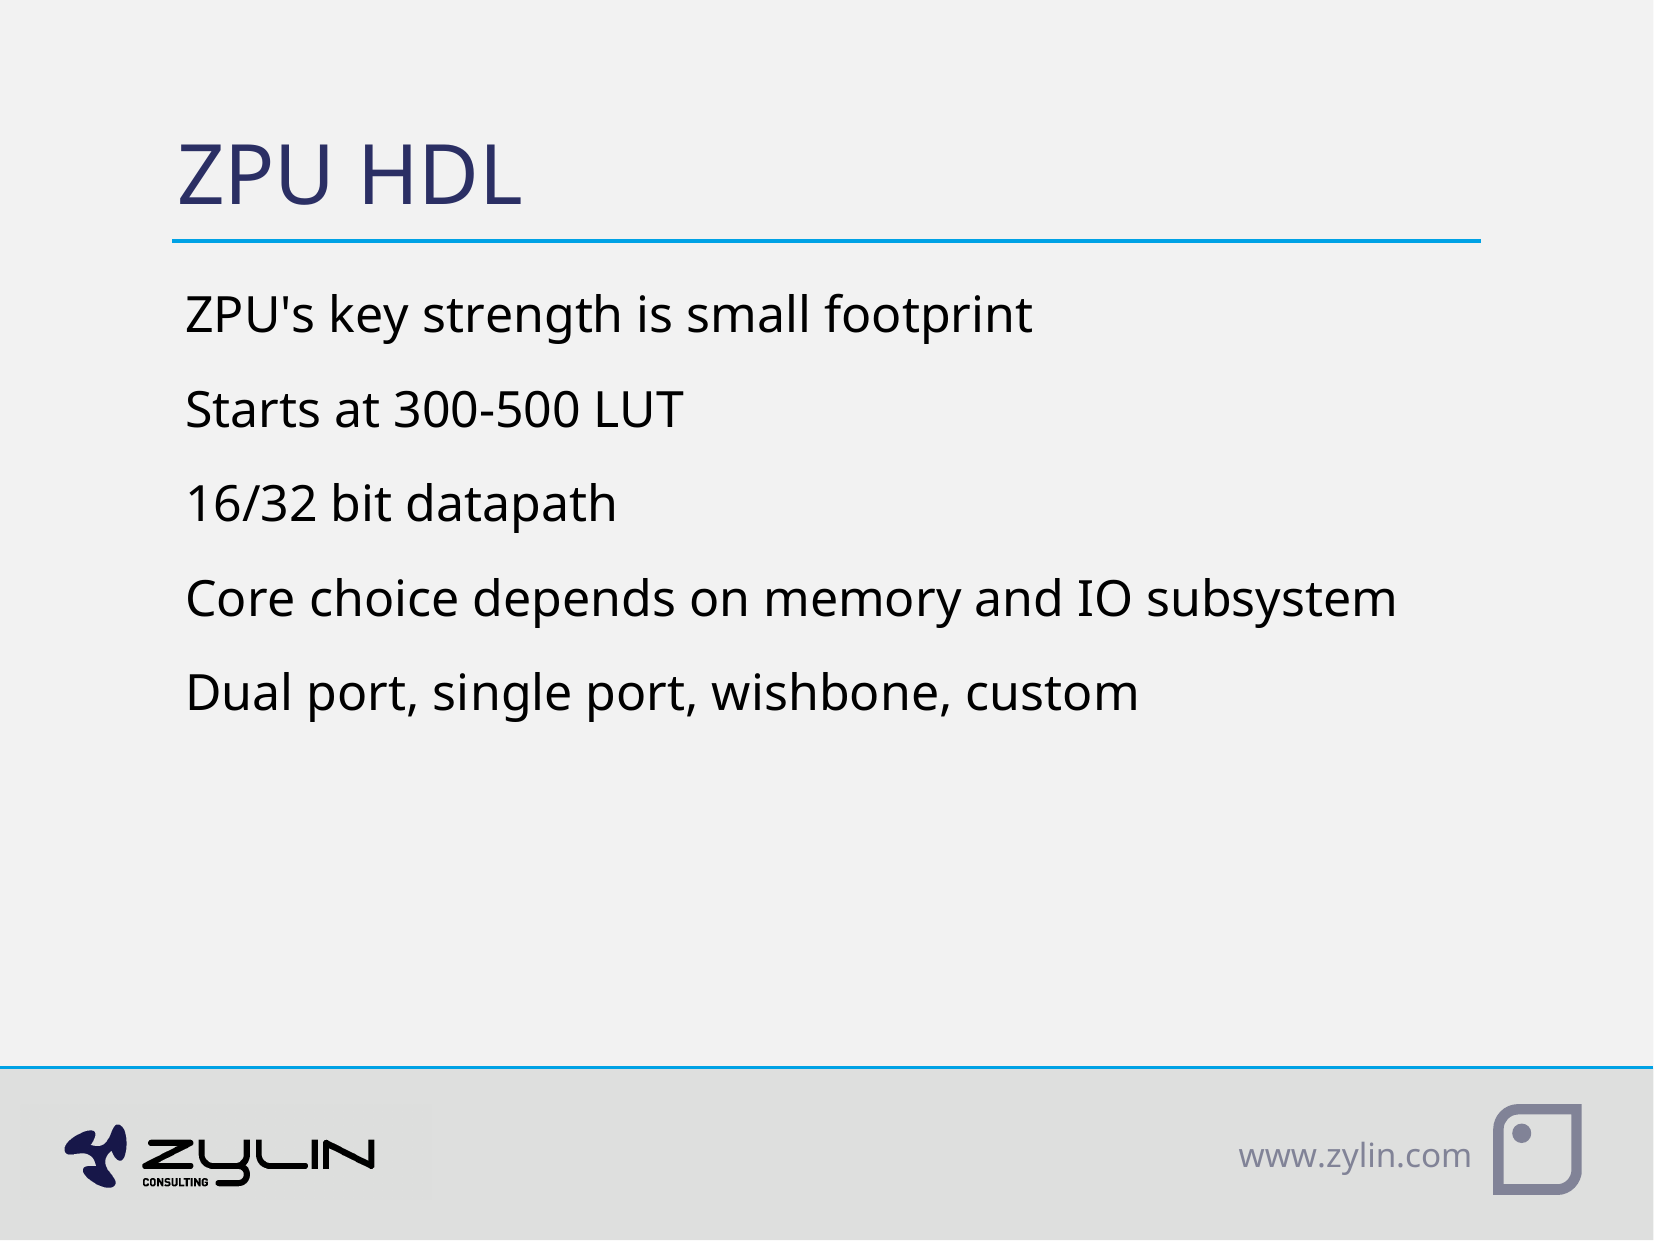

# ZPU HDL
ZPU's key strength is small footprint
Starts at 300-500 LUT
16/32 bit datapath
Core choice depends on memory and IO subsystem
Dual port, single port, wishbone, custom